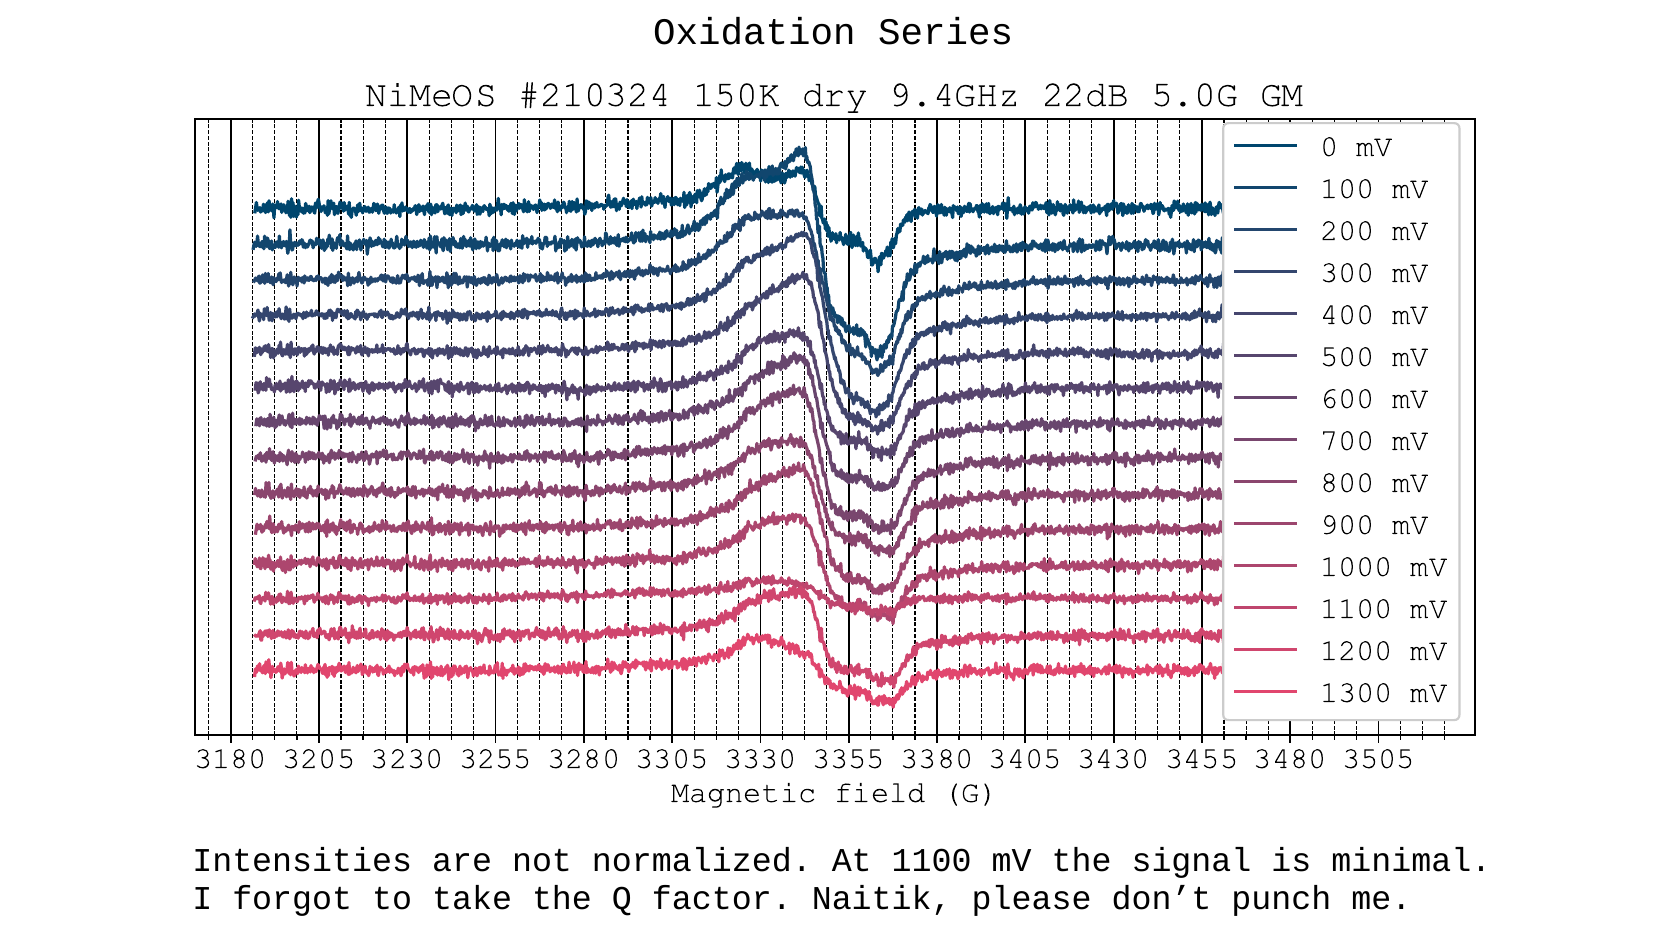

Oxidation Series
Intensities are not normalized. At 1100 mV the signal is minimal.
I forgot to take the Q factor. Naitik, please don’t punch me.